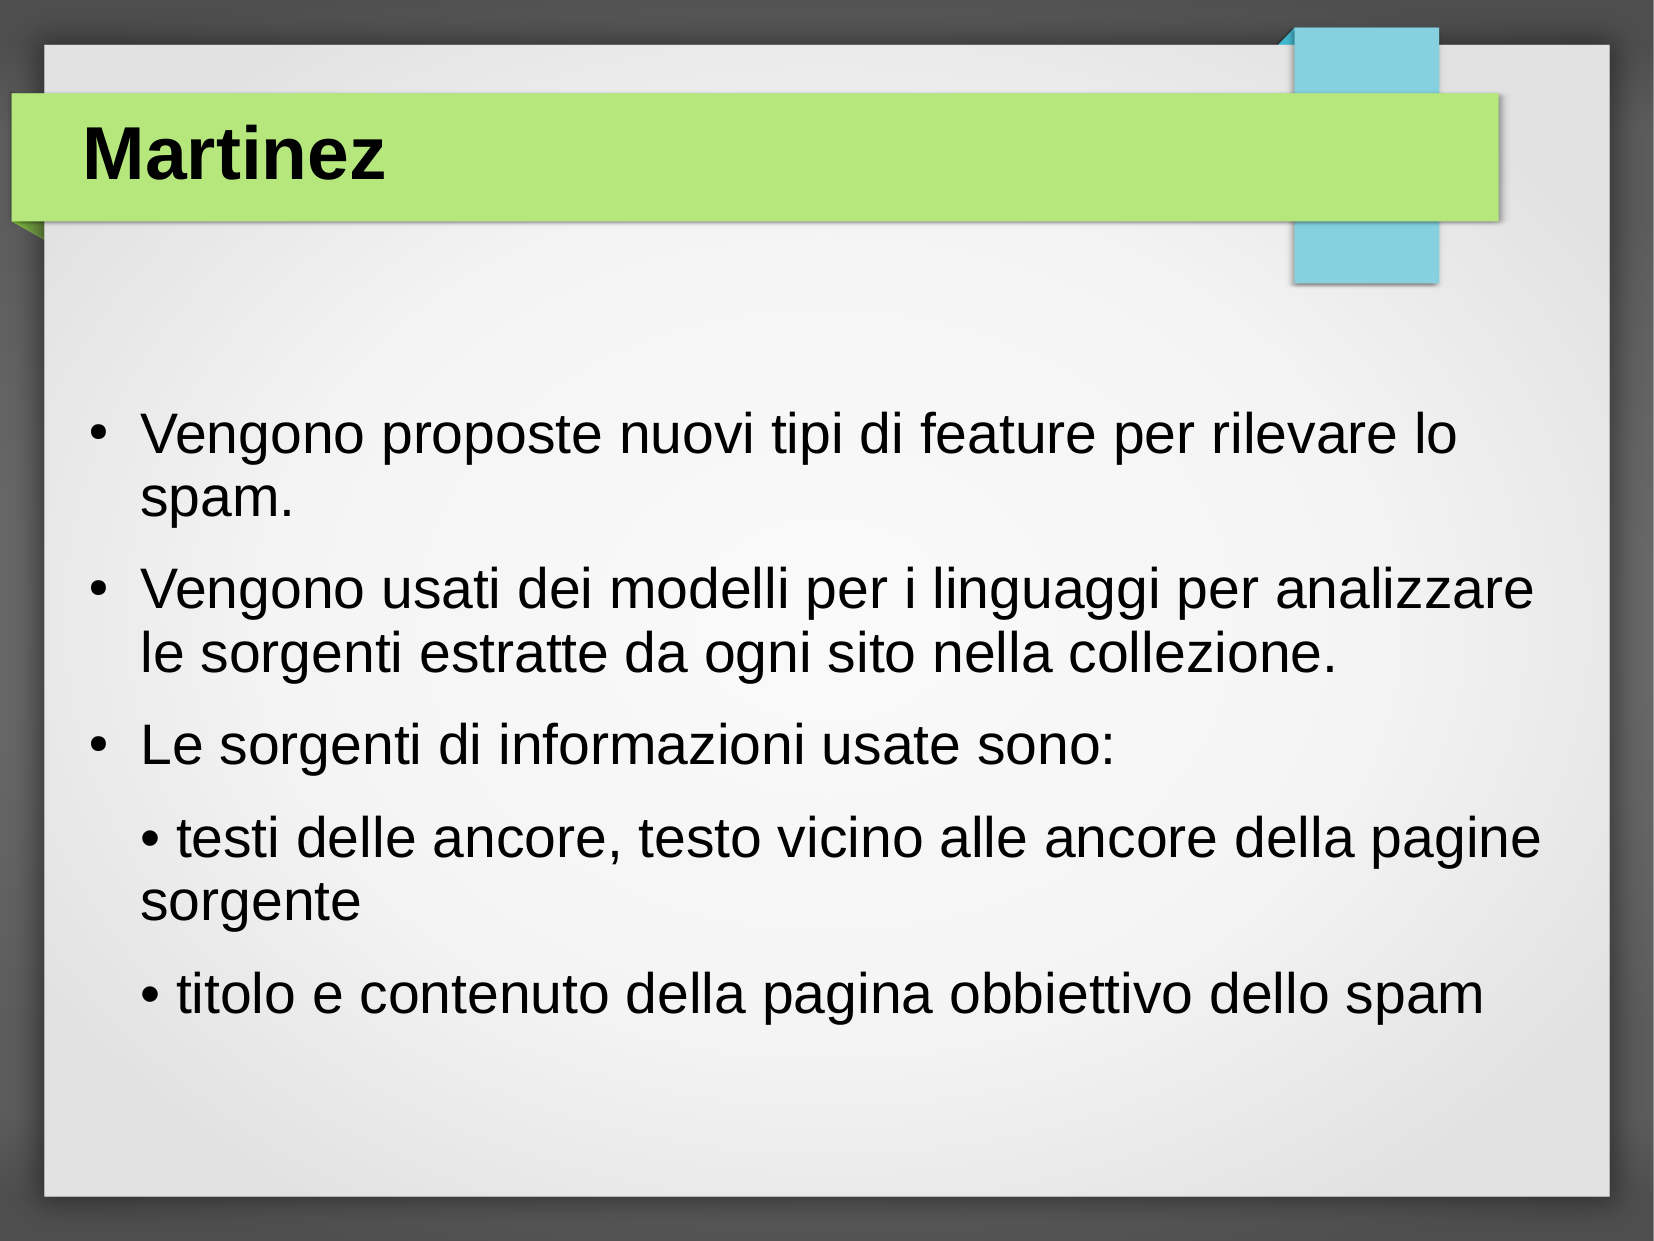

# Martinez
Vengono proposte nuovi tipi di feature per rilevare lo spam.
Vengono usati dei modelli per i linguaggi per analizzare le sorgenti estratte da ogni sito nella collezione.
Le sorgenti di informazioni usate sono:
• testi delle ancore, testo vicino alle ancore della pagine sorgente
• titolo e contenuto della pagina obbiettivo dello spam